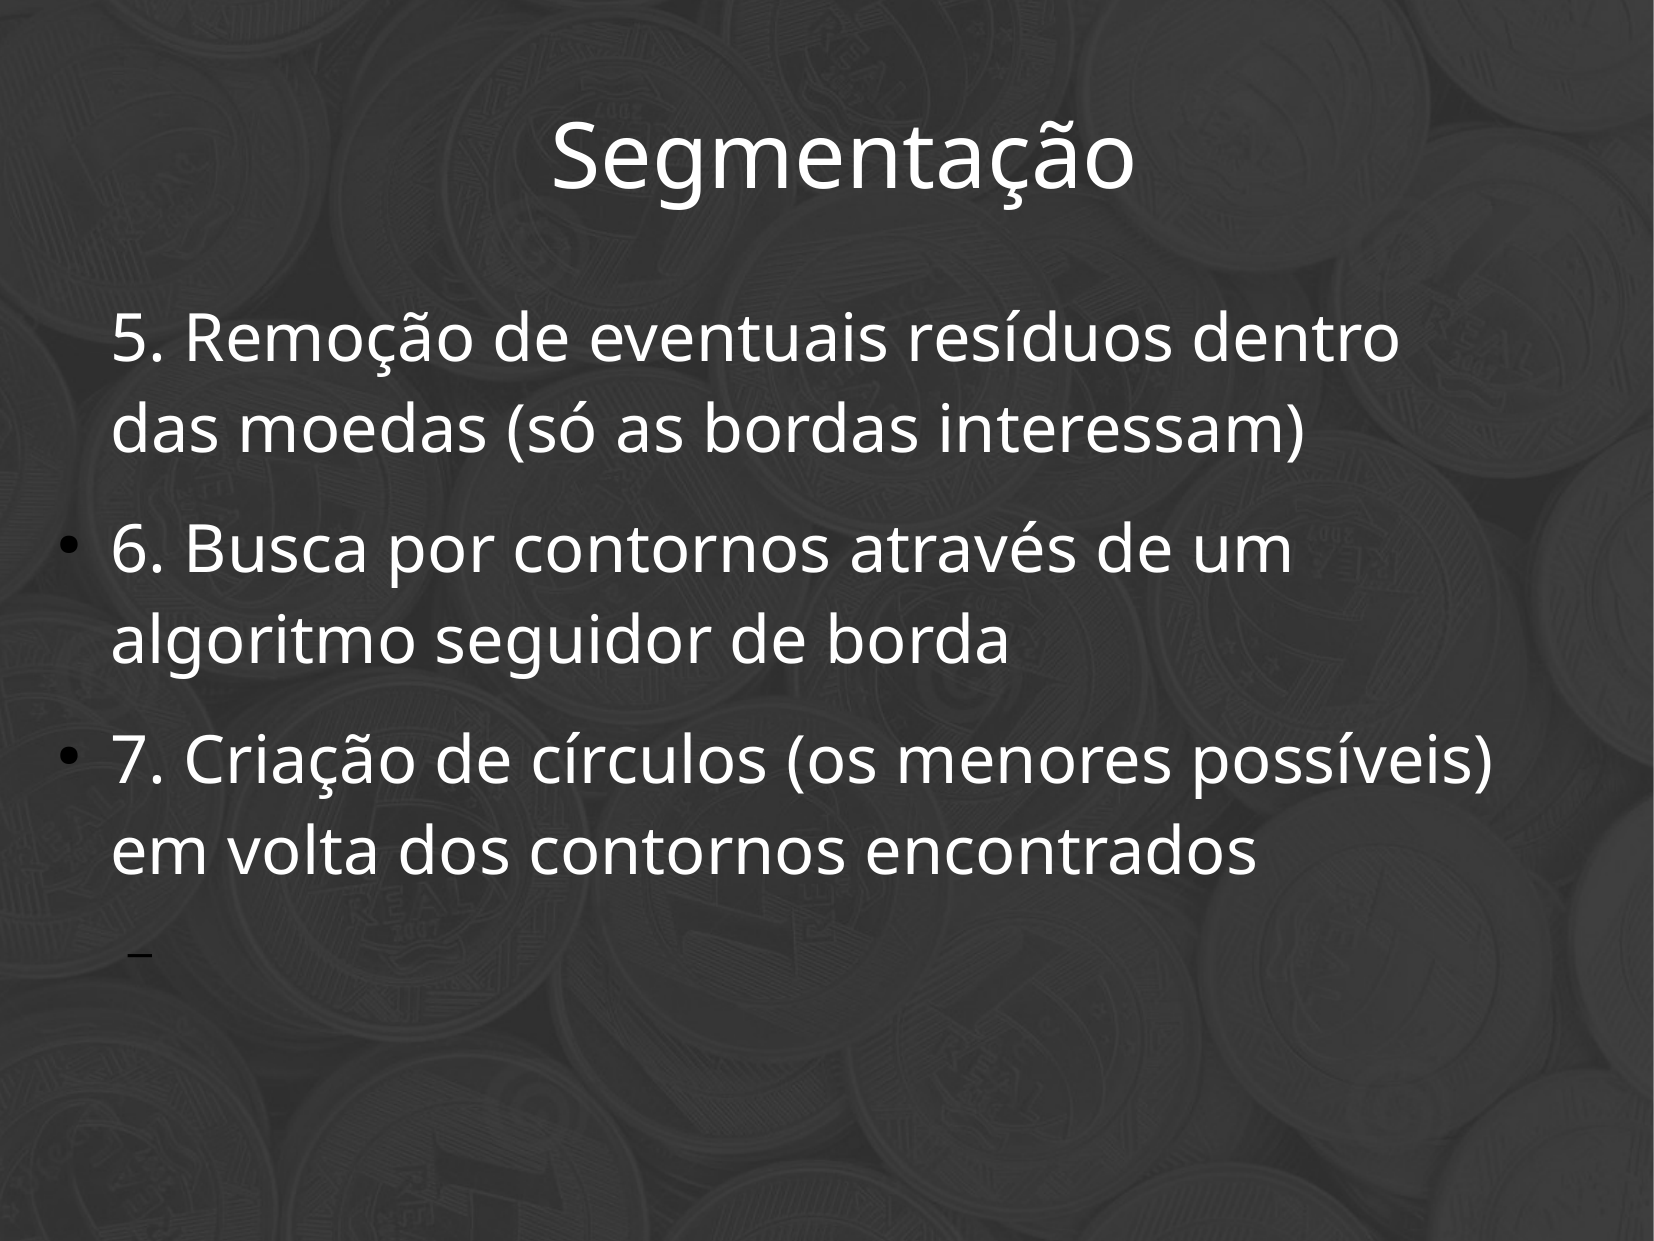

# Segmentação
5. Remoção de eventuais resíduos dentro das moedas (só as bordas interessam)
6. Busca por contornos através de um algoritmo seguidor de borda
7. Criação de círculos (os menores possíveis) em volta dos contornos encontrados